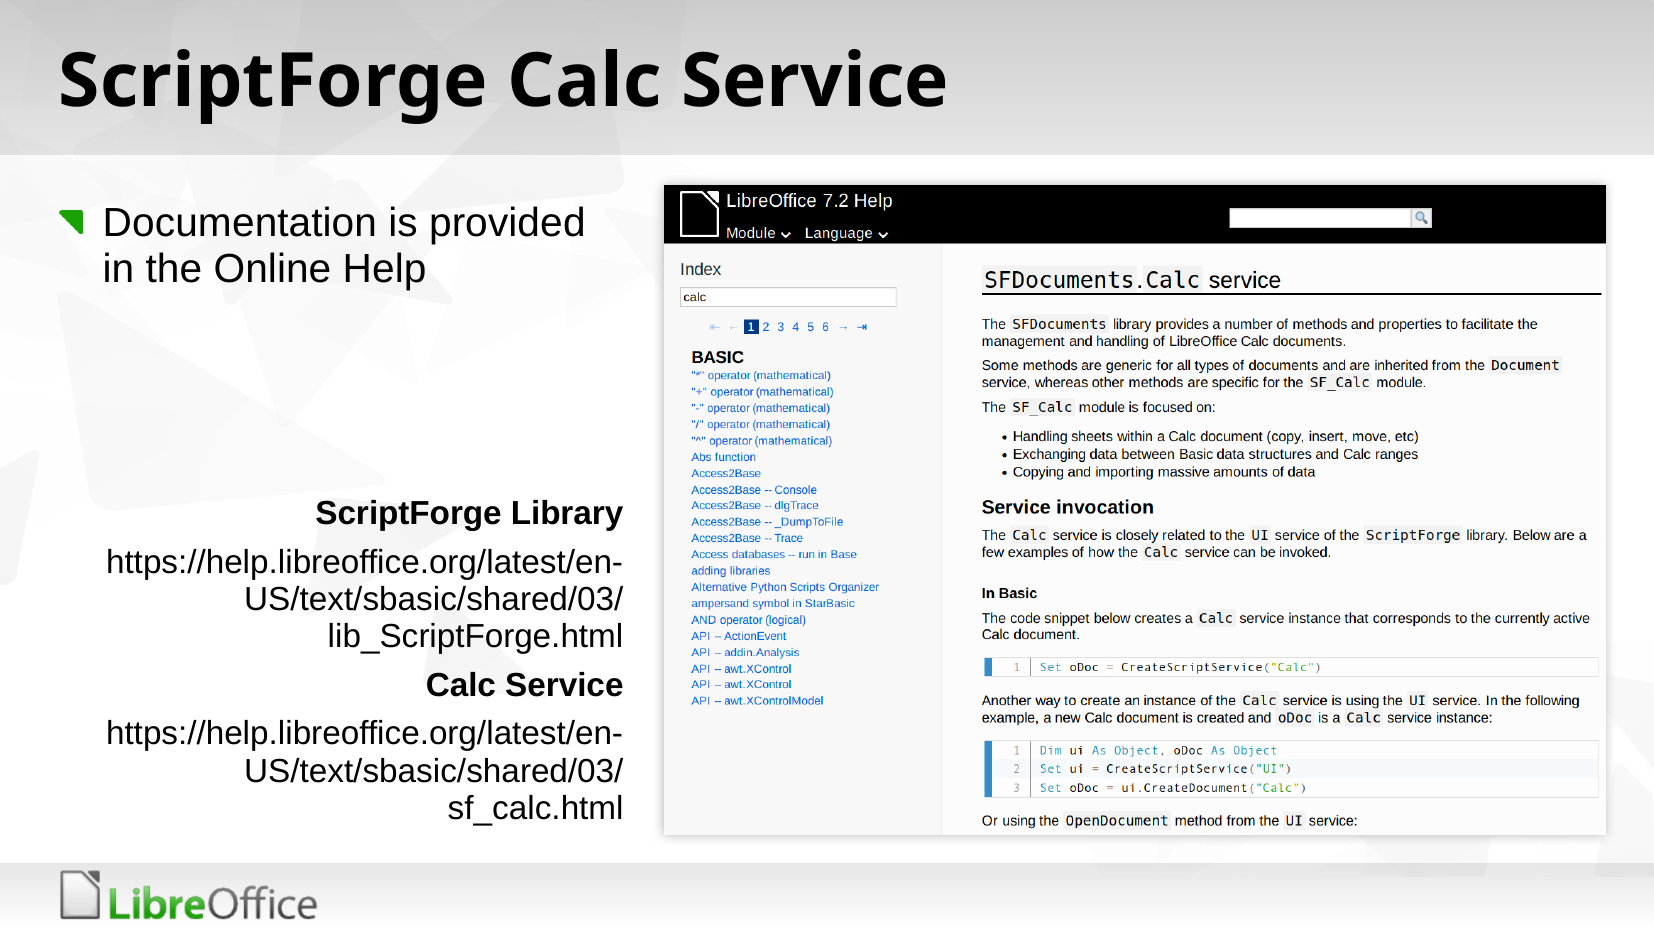

# ScriptForge Calc Service
Documentation is provided in the Online Help
ScriptForge Library
https://help.libreoffice.org/latest/en-US/text/sbasic/shared/03/lib_ScriptForge.html
Calc Service
https://help.libreoffice.org/latest/en-US/text/sbasic/shared/03/sf_calc.html